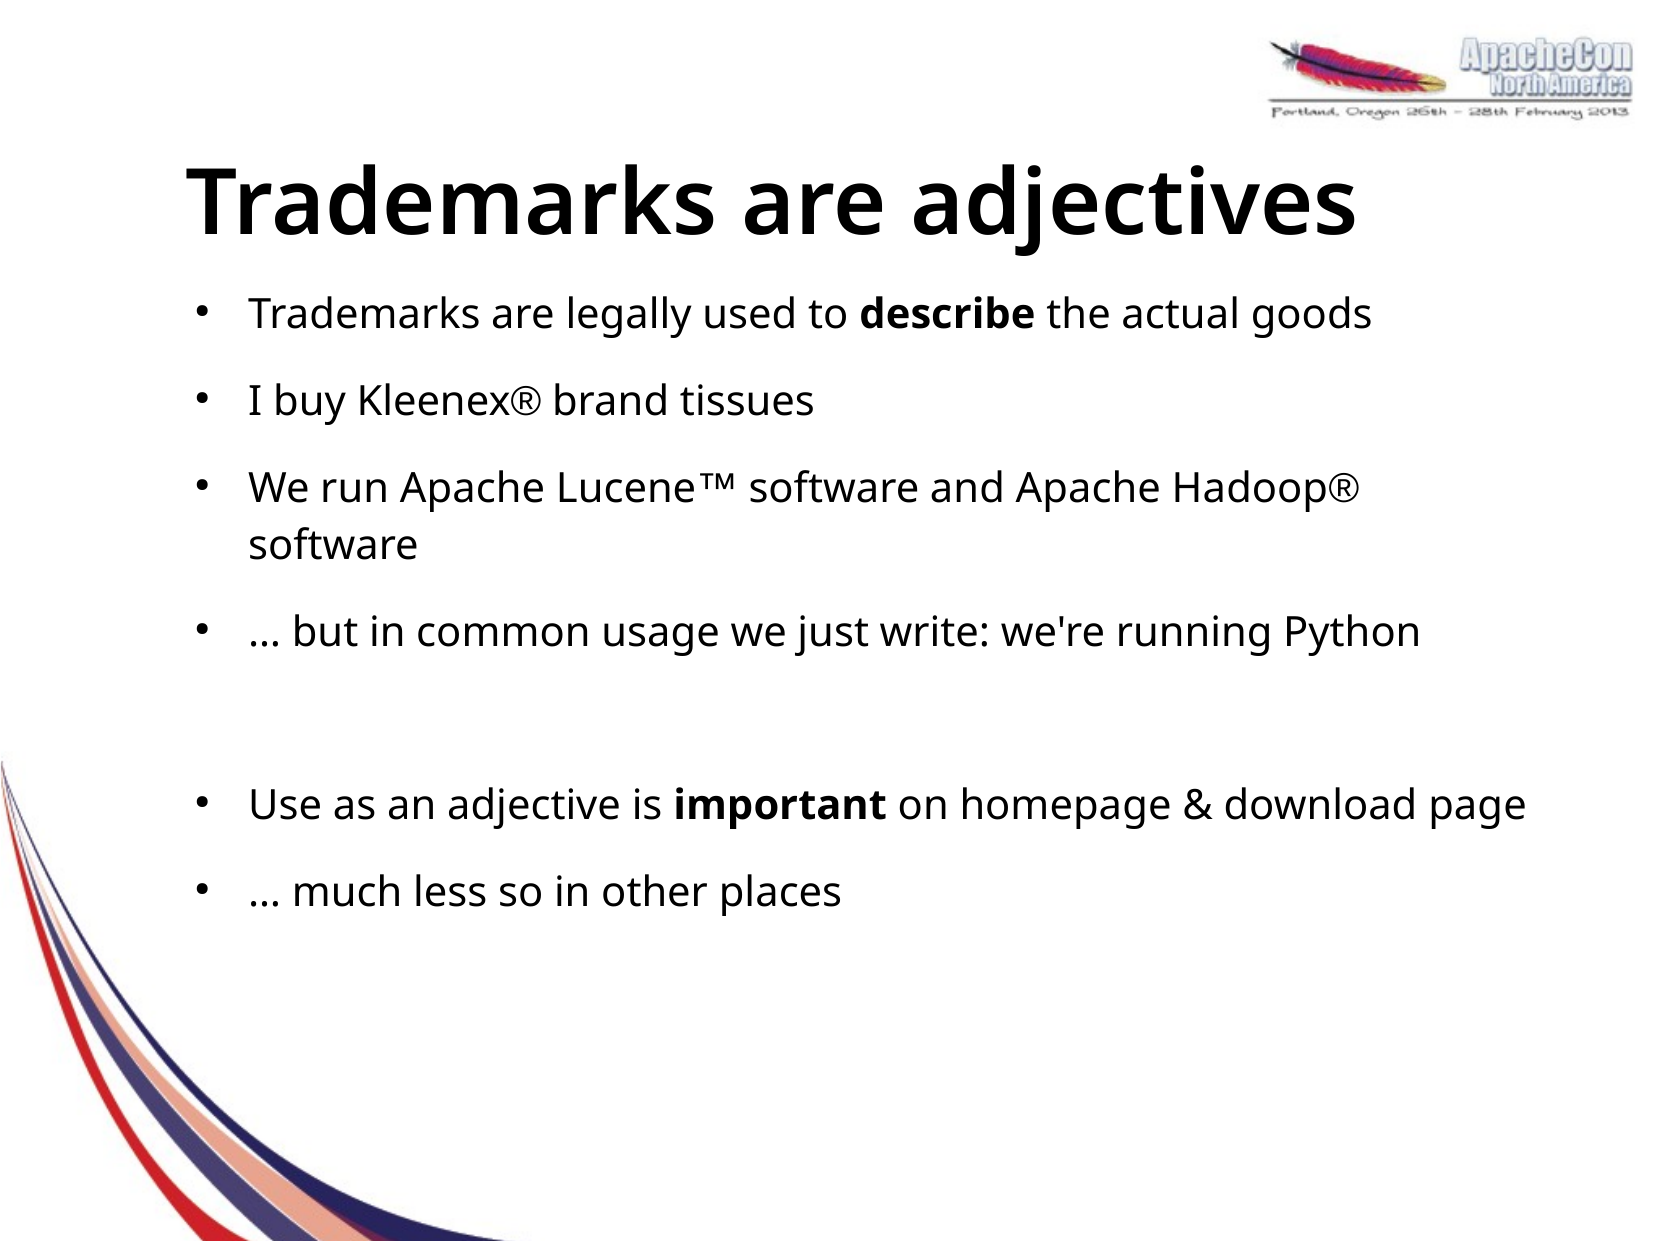

# Trademarks are adjectives
Trademarks are legally used to describe the actual goods
I buy Kleenex® brand tissues
We run Apache Lucene™ software and Apache Hadoop® software
… but in common usage we just write: we're running Python
Use as an adjective is important on homepage & download page
… much less so in other places